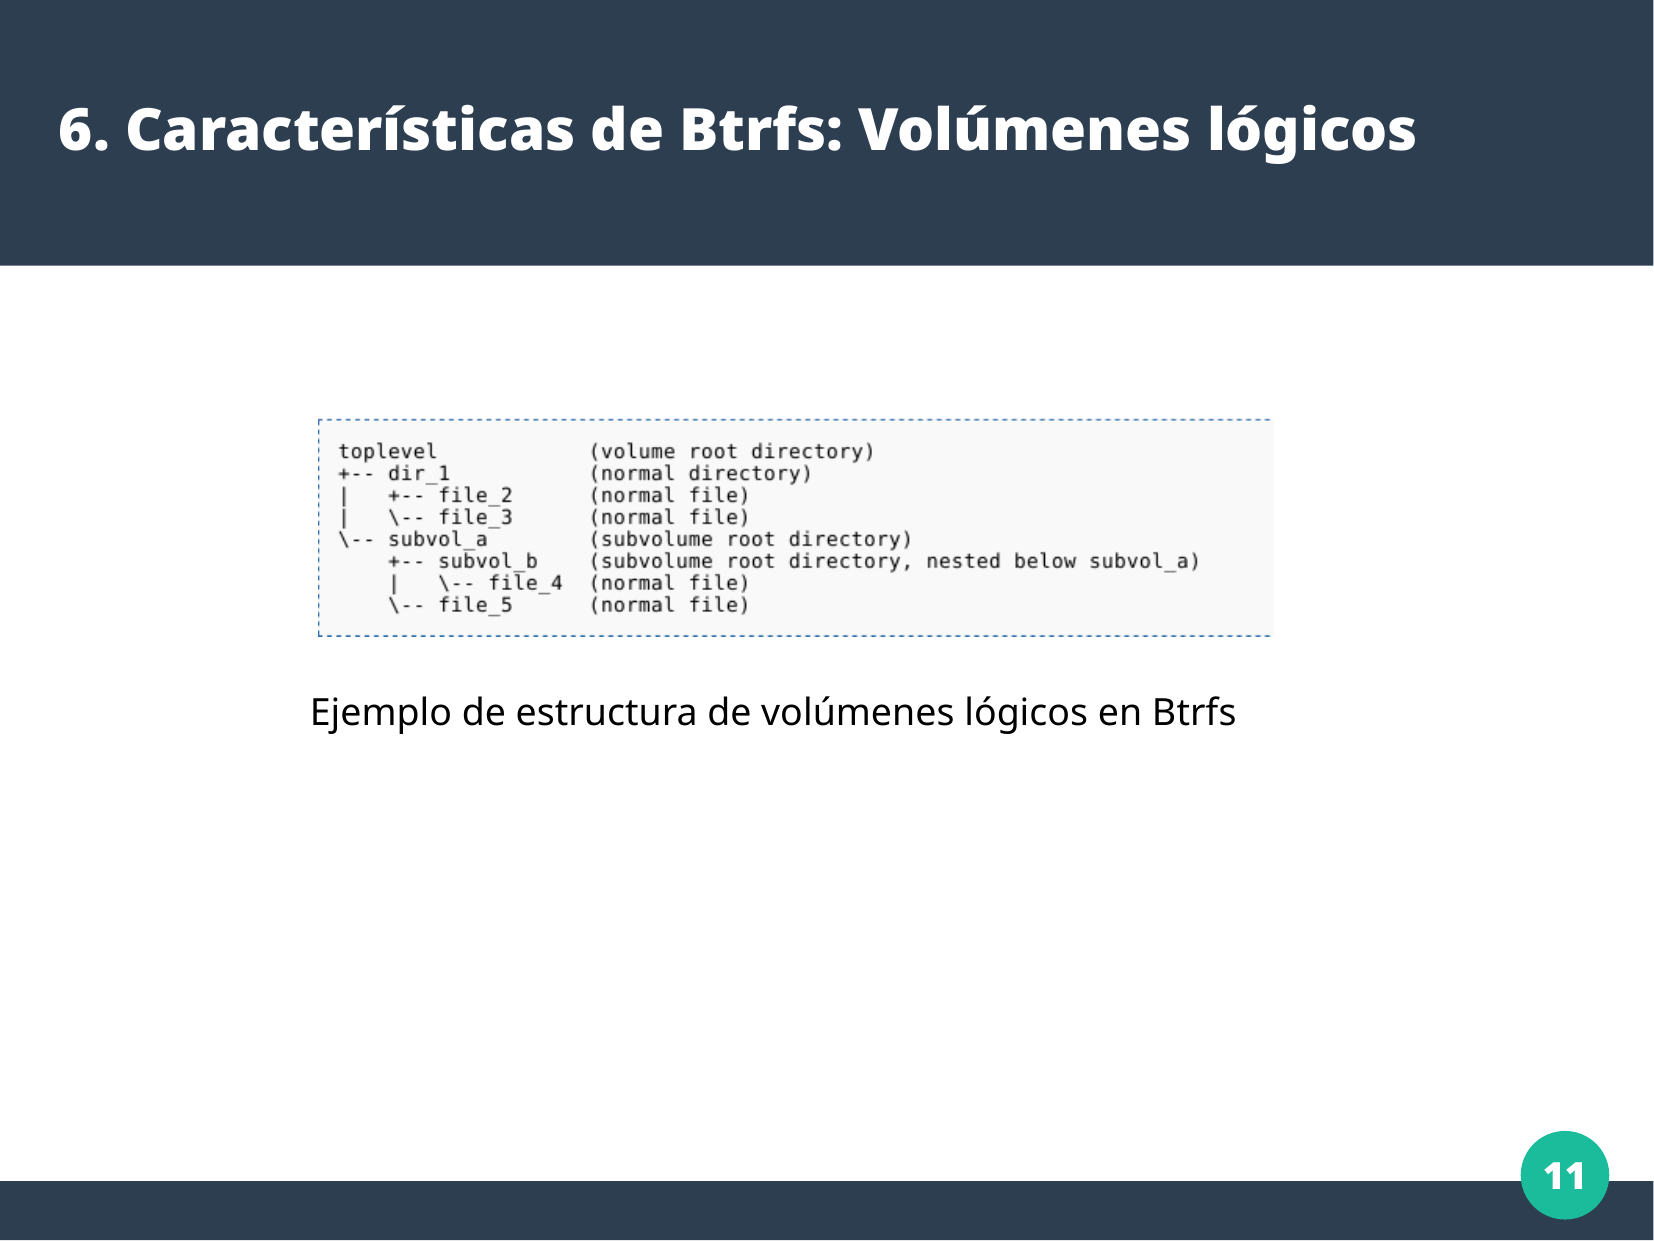

# 6. Características de Btrfs: Volúmenes lógicos
Ejemplo de estructura de volúmenes lógicos en Btrfs
11